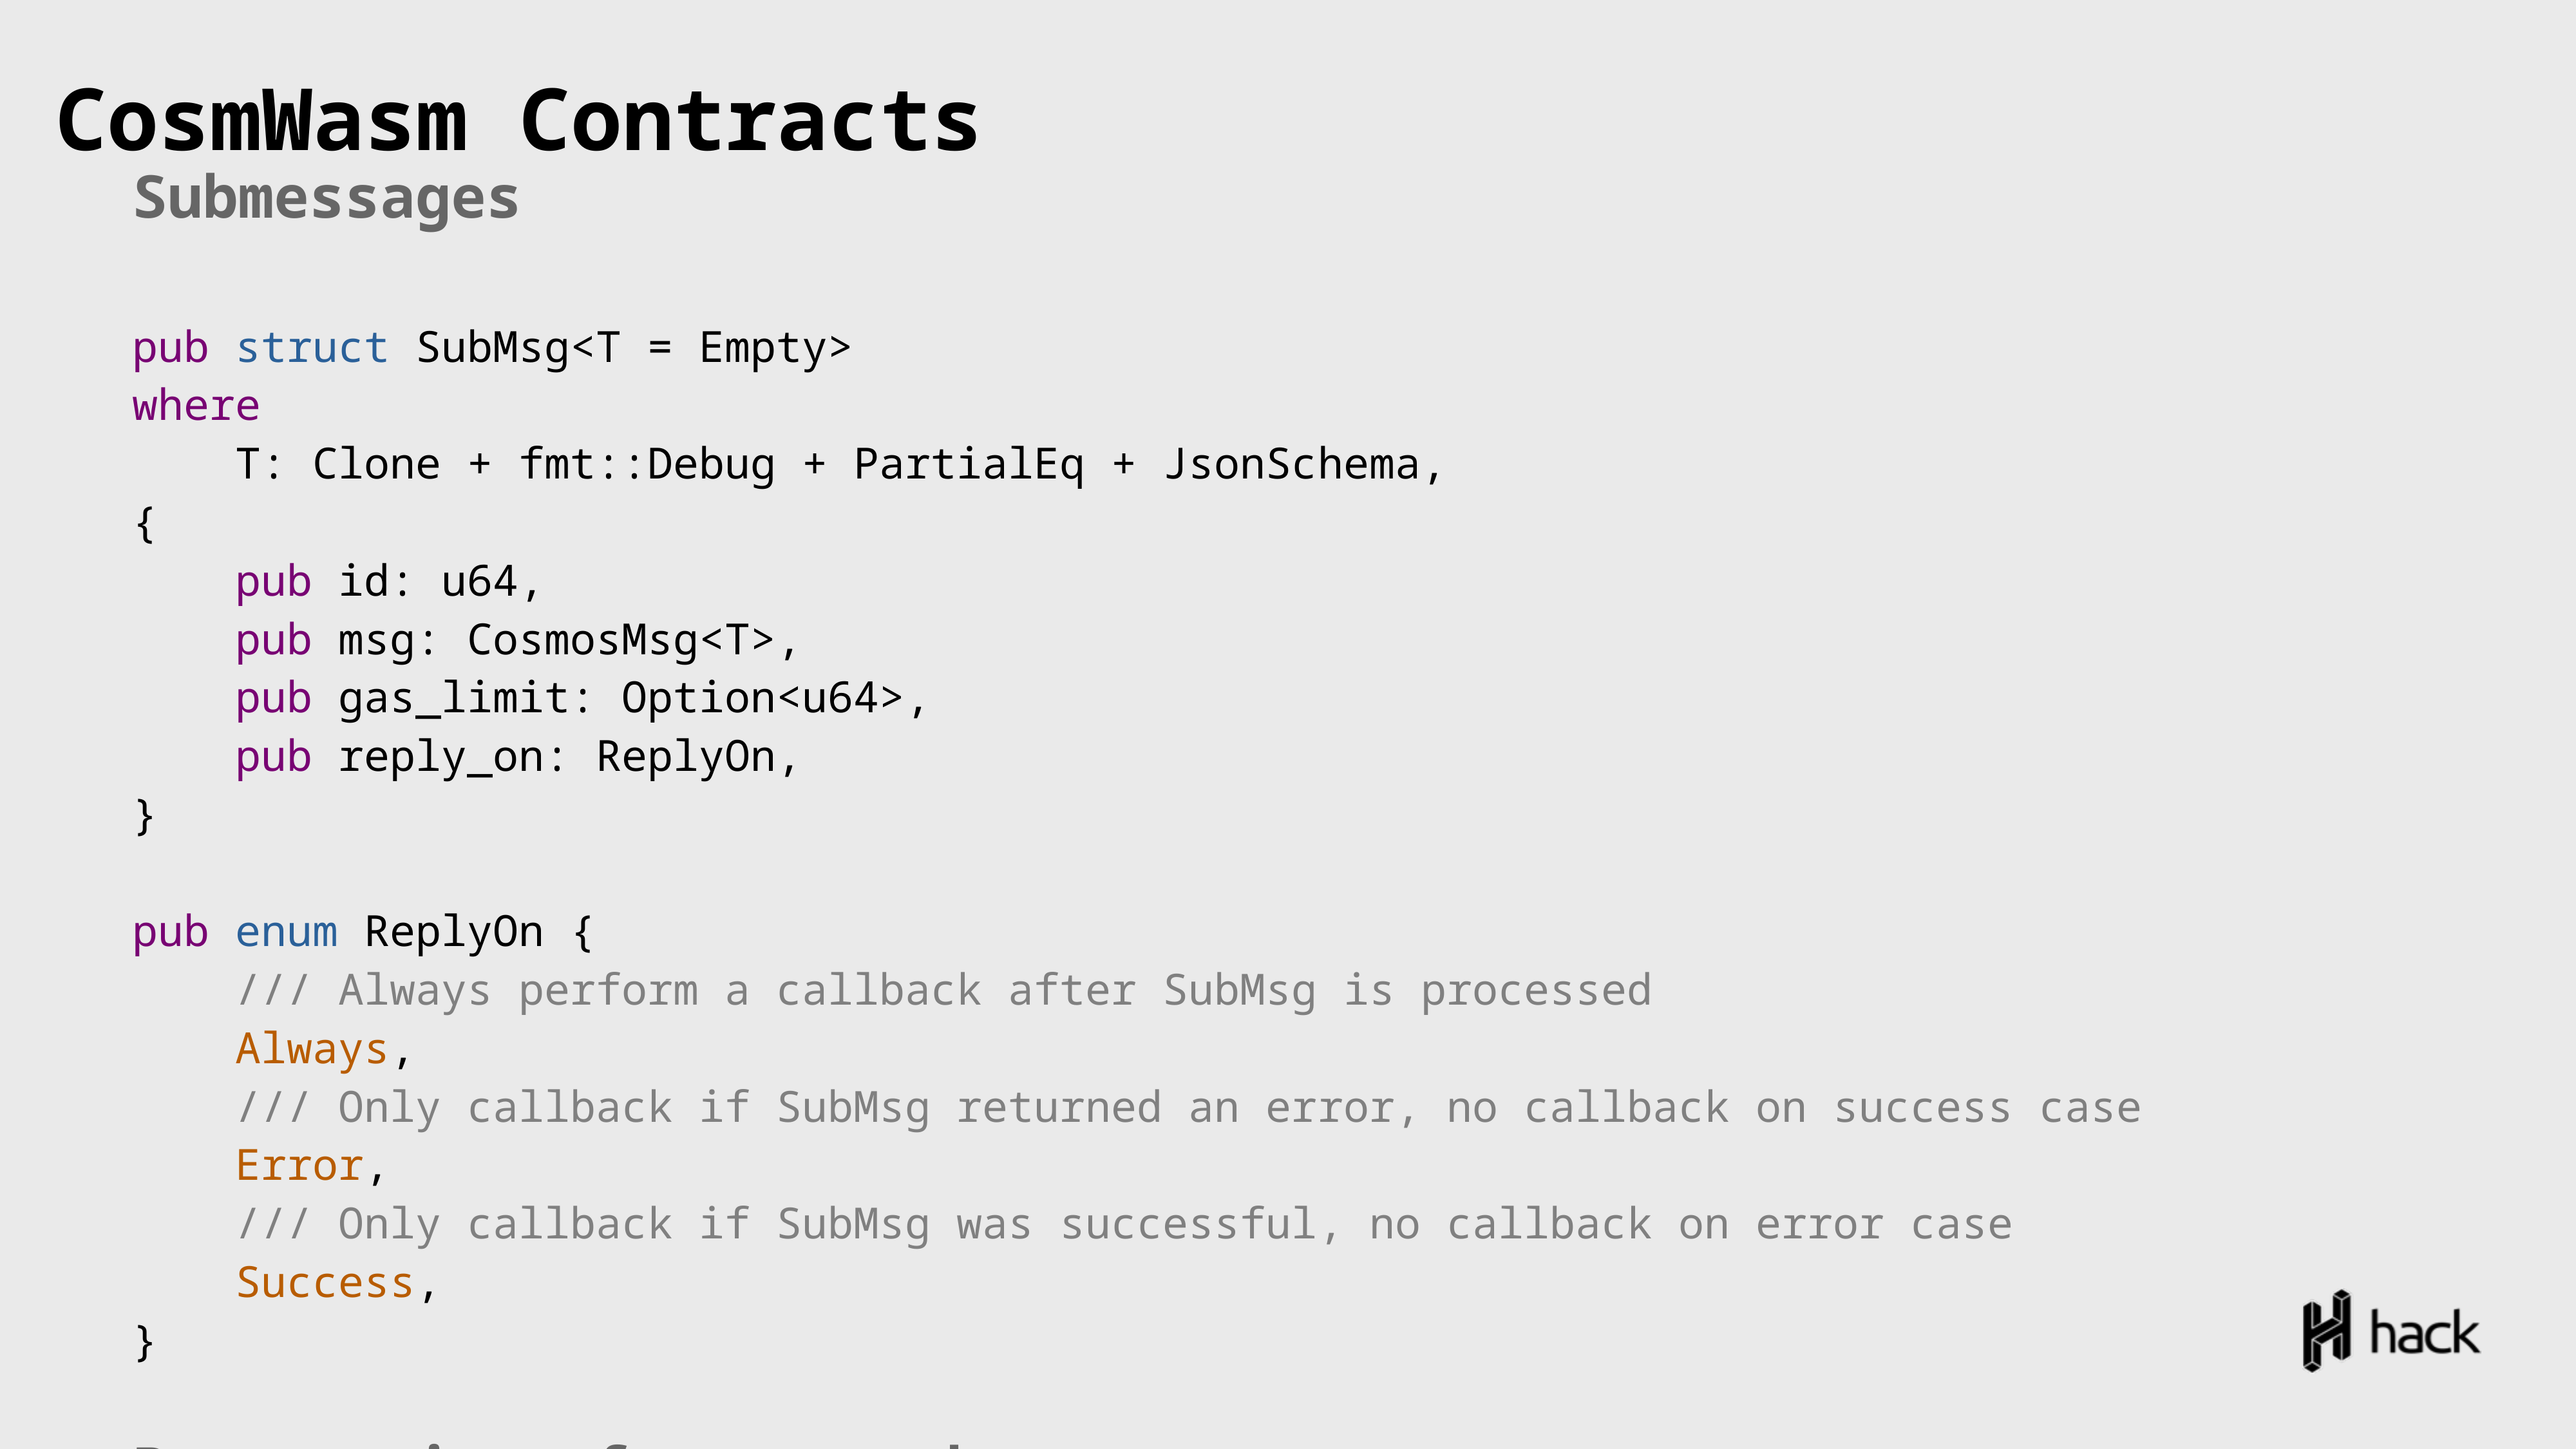

# CosmWasm Contracts
Submessages
pub struct SubMsg<T = Empty>
where
 T: Clone + fmt::Debug + PartialEq + JsonSchema,
{
 pub id: u64,
 pub msg: CosmosMsg<T>,
 pub gas_limit: Option<u64>,
 pub reply_on: ReplyOn,
}
pub enum ReplyOn {
 /// Always perform a callback after SubMsg is processed
 Always,
 /// Only callback if SubMsg returned an error, no callback on success case
 Error,
 /// Only callback if SubMsg was successful, no callback on error case
 Success,
}
Propagation of context between contracts
To stop reentrancy attacks, CosmWasm does not allow context to be stored in the contract memory. There are two ways to propagate state between contracts:
 - All events returned by the submessage can be read from the Reply message
 - Storing a temporary state using cw_storage_plus::Item and loading it in the reply handler